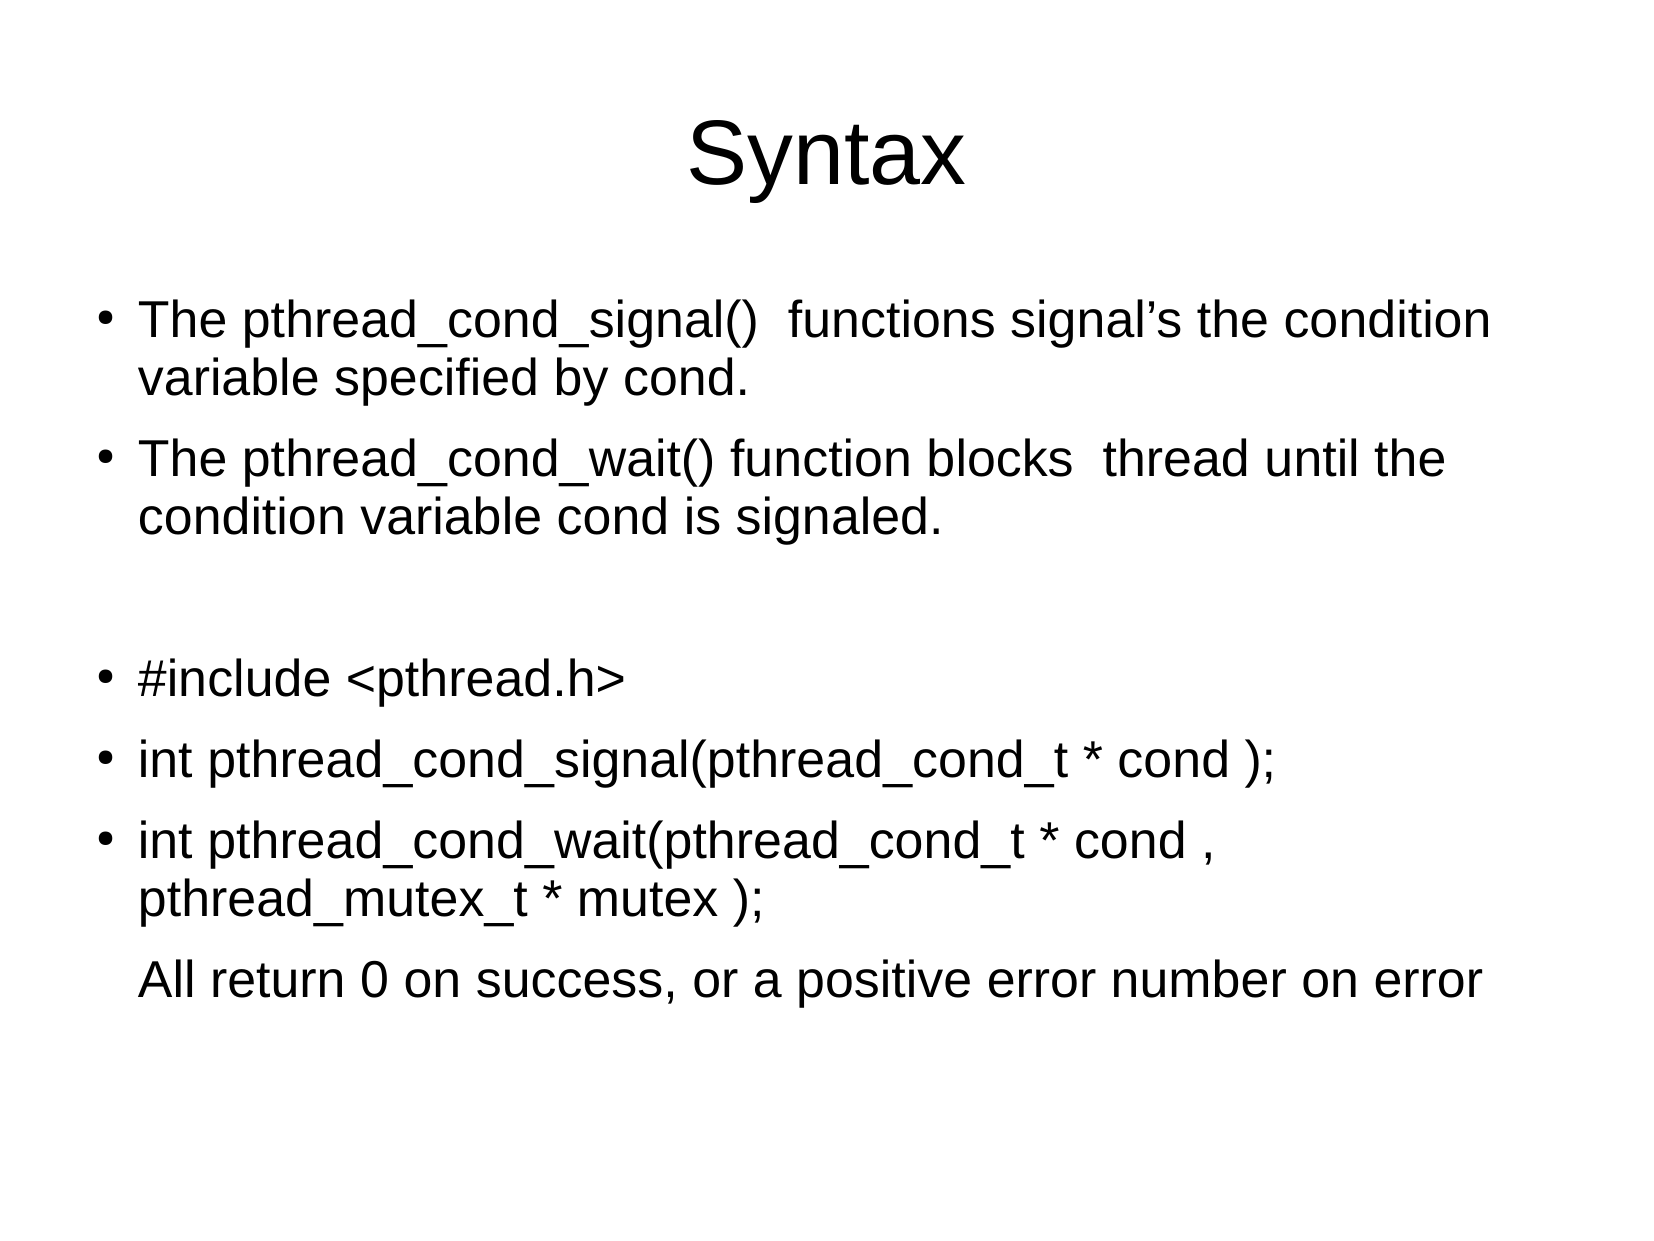

# Syntax
The pthread_cond_signal() functions signal’s the condition variable specified by cond.
The pthread_cond_wait() function blocks thread until the condition variable cond is signaled.
#include <pthread.h>
int pthread_cond_signal(pthread_cond_t * cond );
int pthread_cond_wait(pthread_cond_t * cond , pthread_mutex_t * mutex );
All return 0 on success, or a positive error number on error